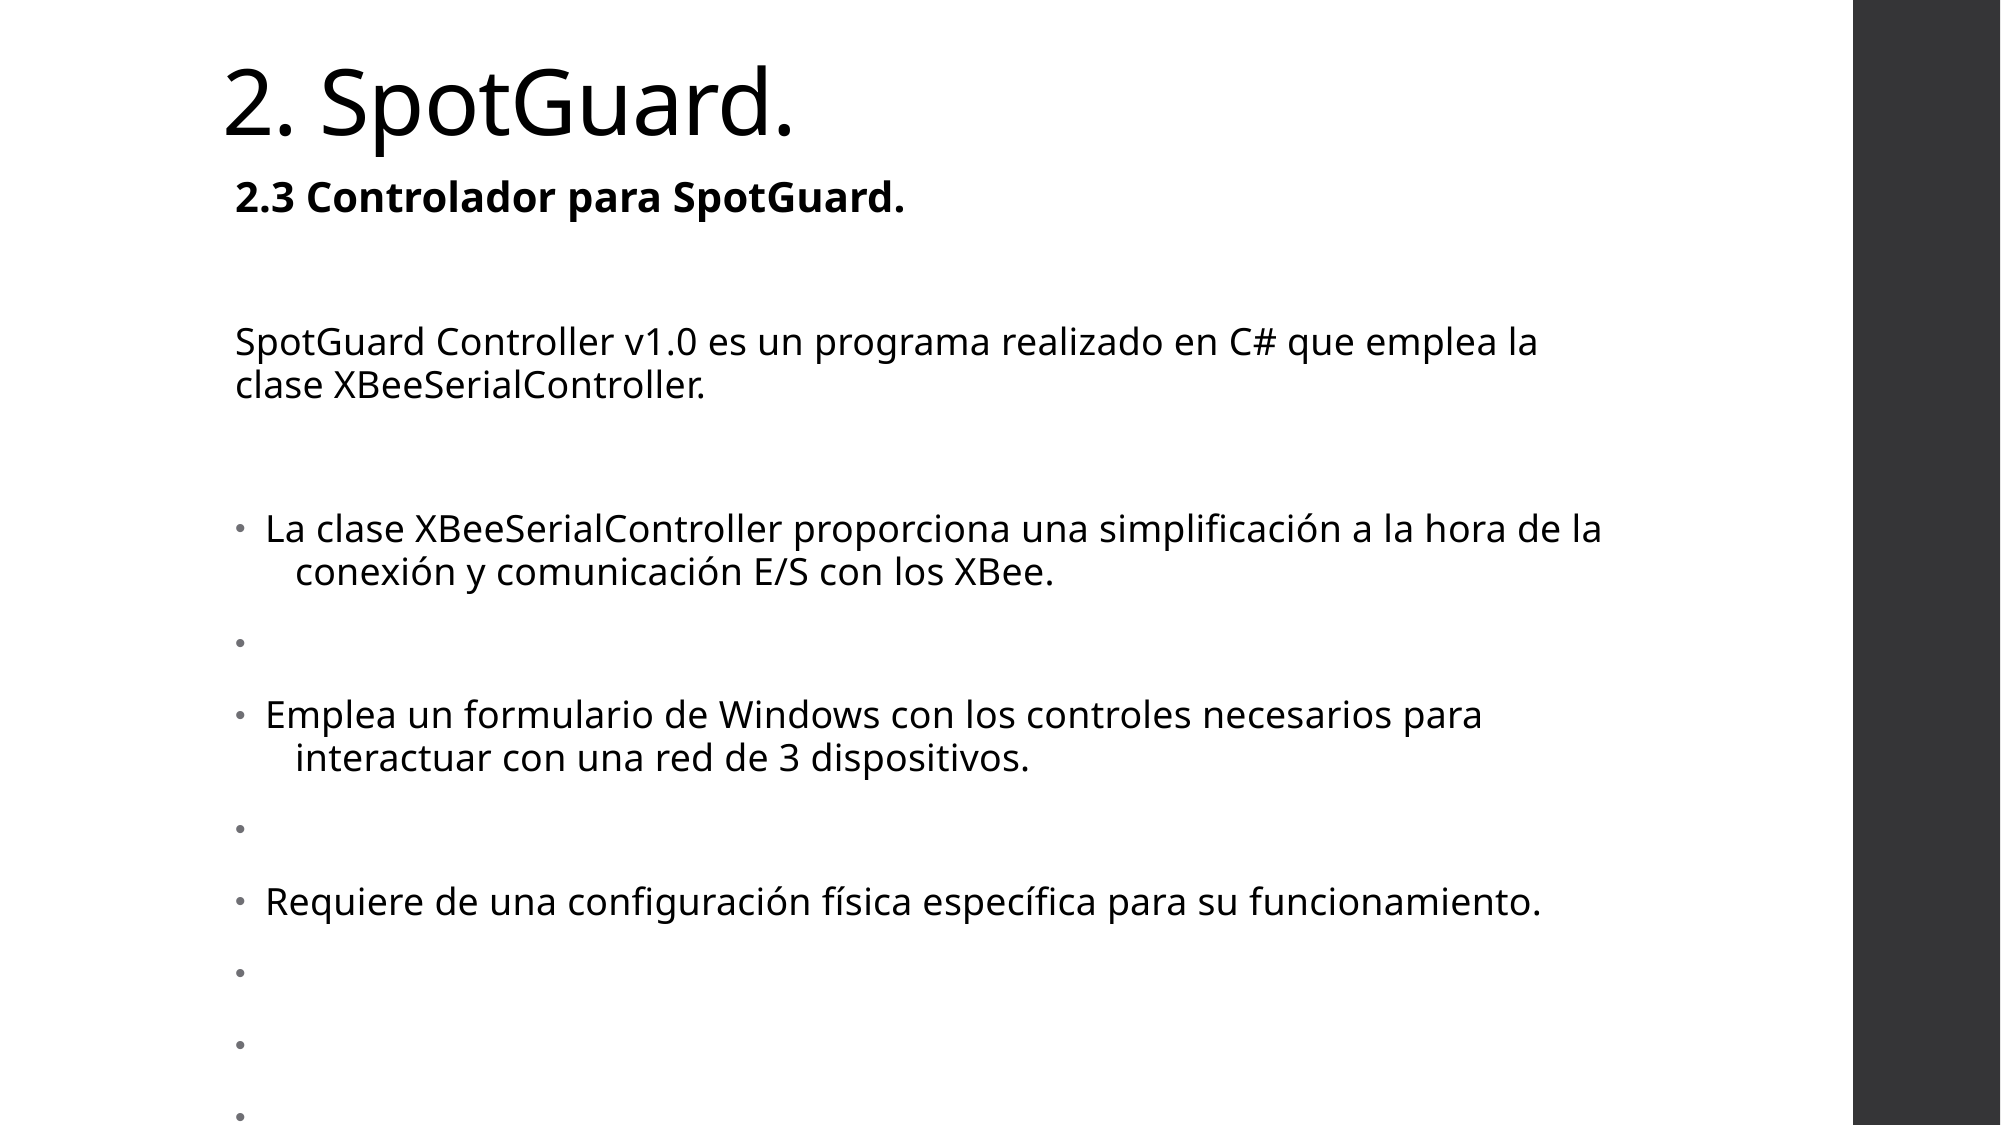

2. SpotGuard.
2.3 Controlador para SpotGuard.
# SpotGuard Controller v1.0 es un programa realizado en C# que emplea la clase XBeeSerialController.
La clase XBeeSerialController proporciona una simplificación a la hora de la conexión y comunicación E/S con los XBee.
Emplea un formulario de Windows con los controles necesarios para interactuar con una red de 3 dispositivos.
Requiere de una configuración física específica para su funcionamiento.